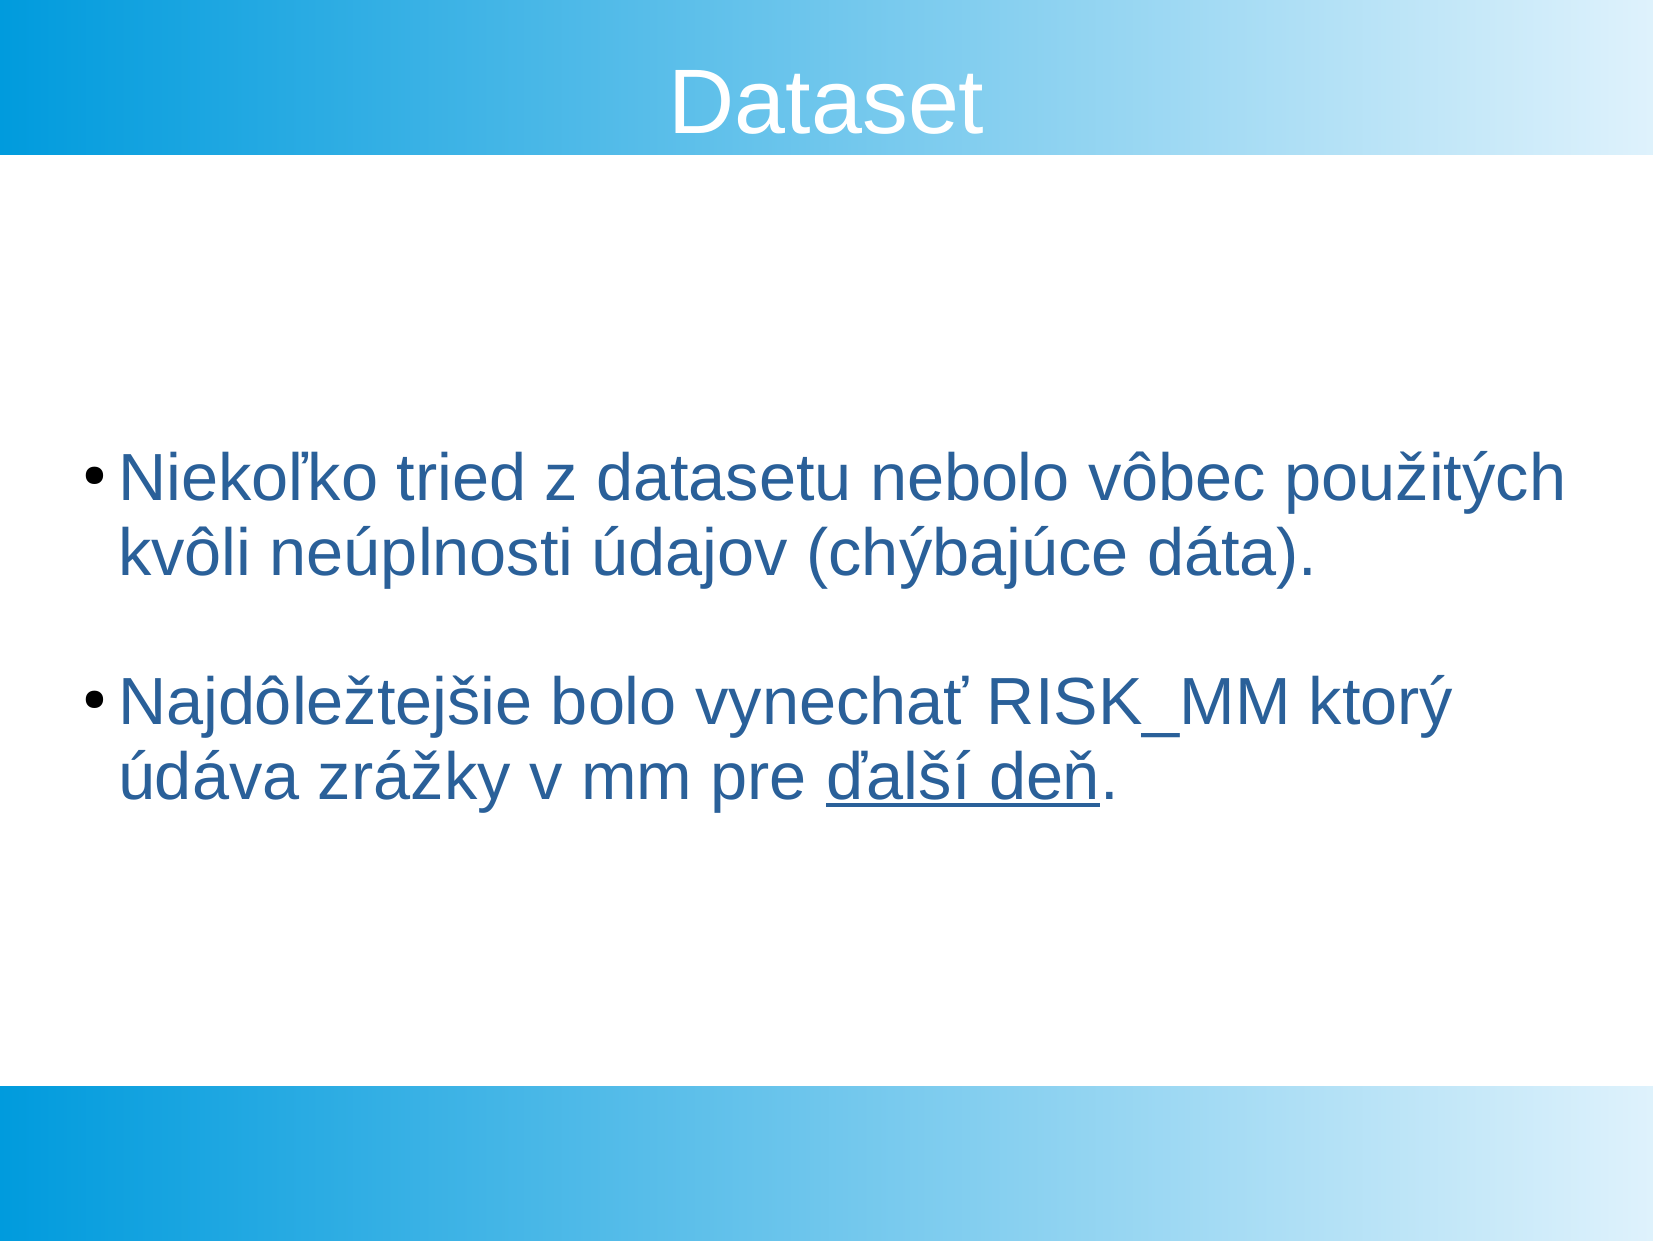

# Dataset
Niekoľko tried z datasetu nebolo vôbec použitých kvôli neúplnosti údajov (chýbajúce dáta).
Najdôležtejšie bolo vynechať RISK_MM ktorý údáva zrážky v mm pre ďalší deň.